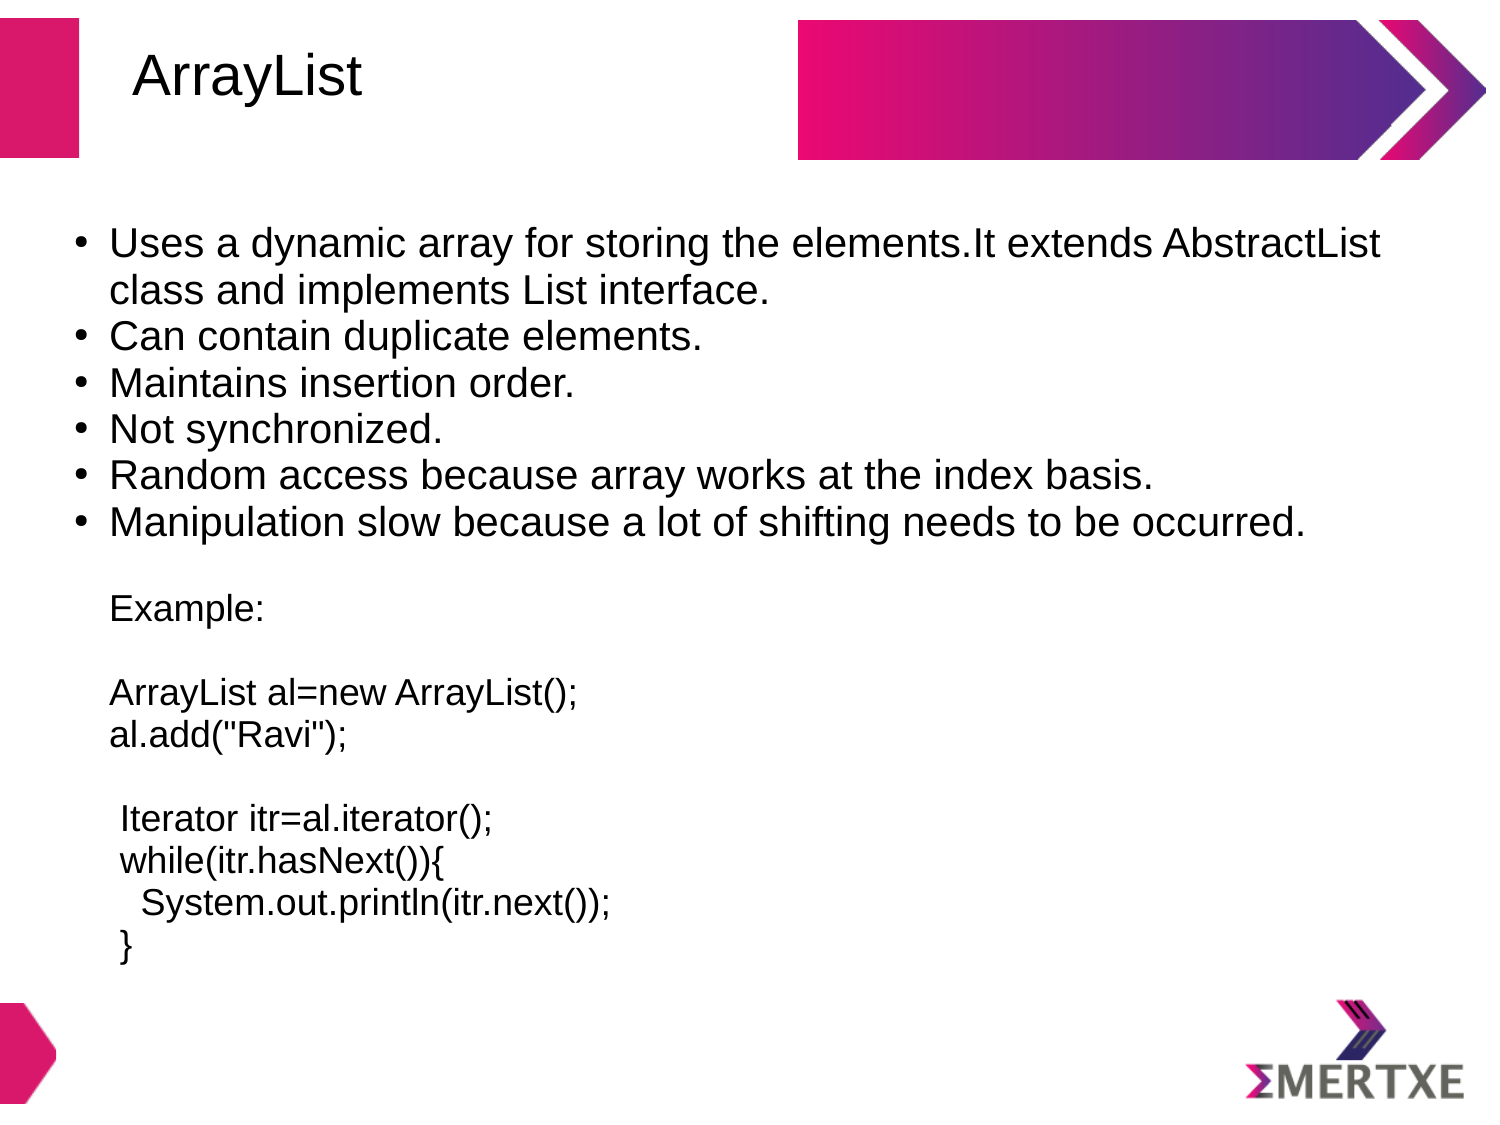

ArrayList
Uses a dynamic array for storing the elements.It extends AbstractList class and implements List interface.
Can contain duplicate elements.
Maintains insertion order.
Not synchronized.
Random access because array works at the index basis.
Manipulation slow because a lot of shifting needs to be occurred.
Example:
ArrayList al=new ArrayList();
al.add("Ravi");
 Iterator itr=al.iterator();
 while(itr.hasNext()){
 System.out.println(itr.next());
 }